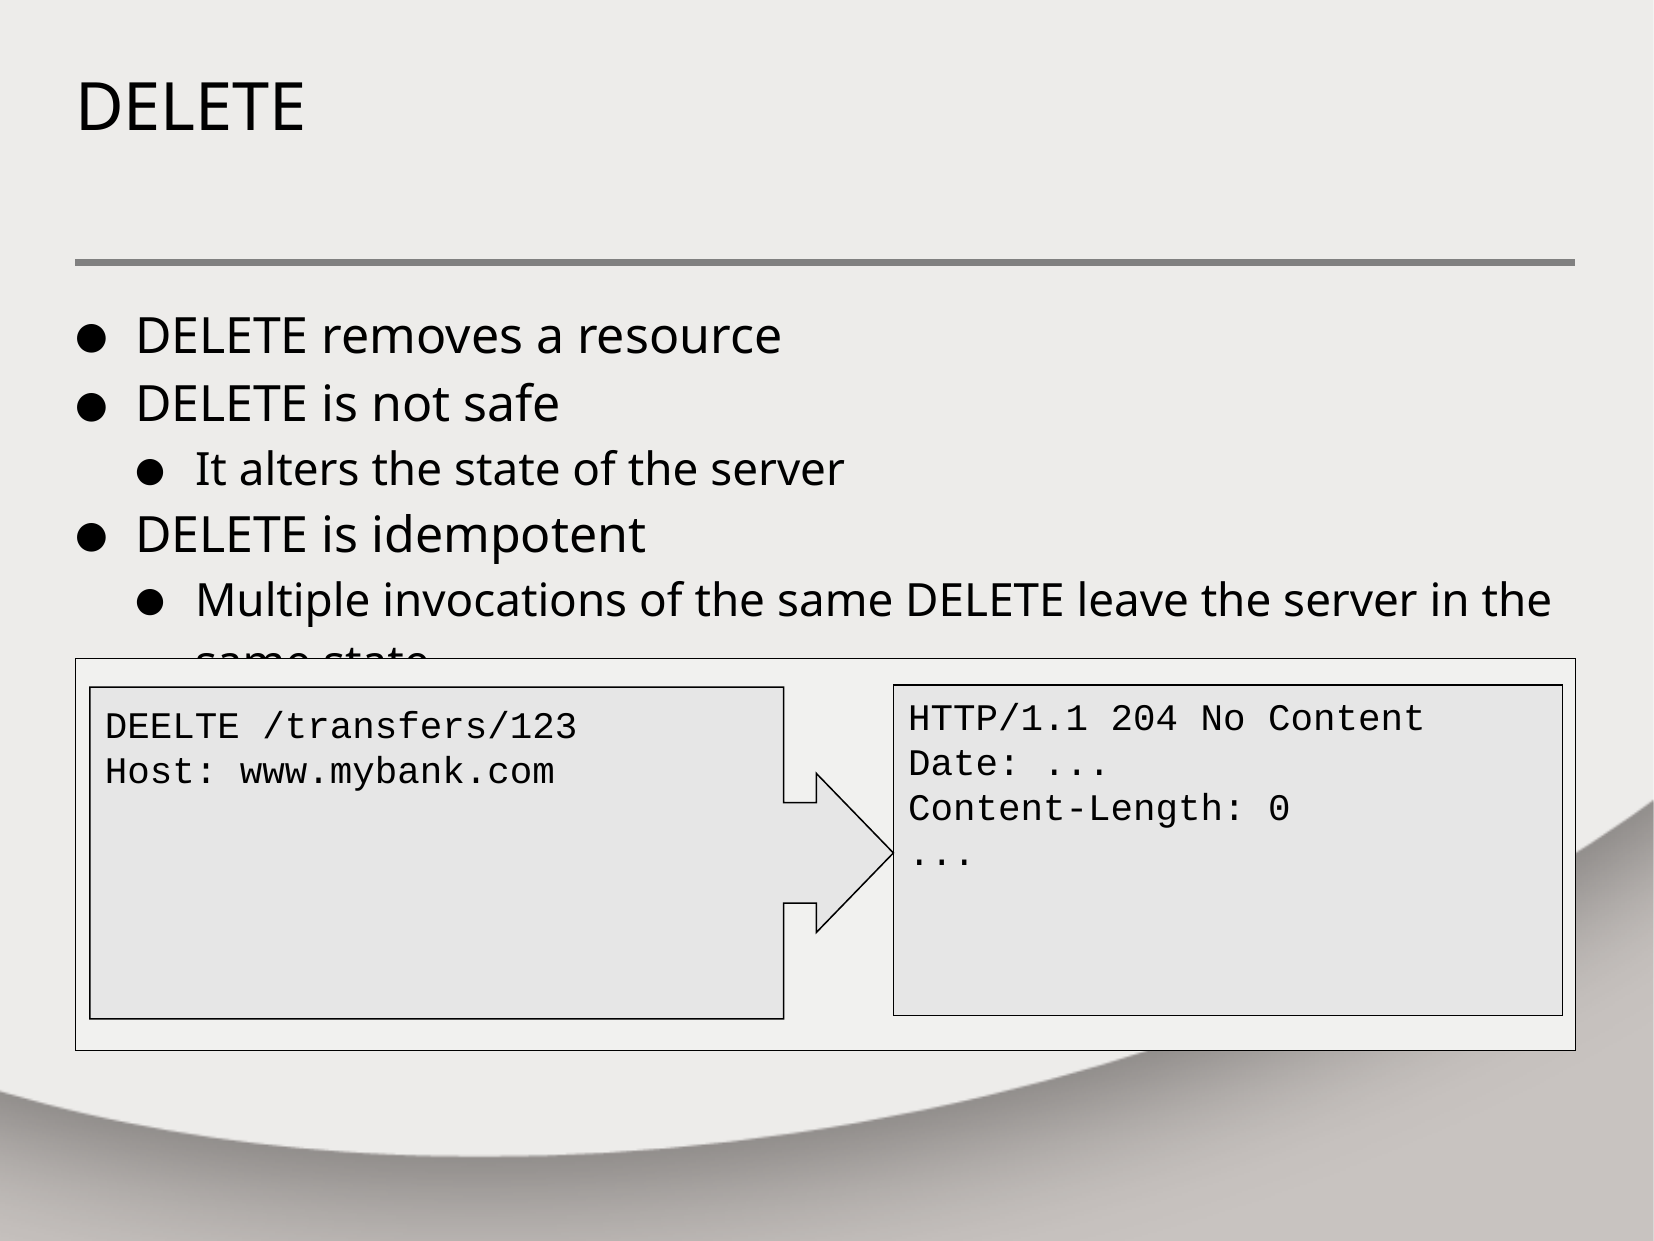

# DELETE
DELETE removes a resource
DELETE is not safe
It alters the state of the server
DELETE is idempotent
Multiple invocations of the same DELETE leave the server in the same state
HTTP/1.1 204 No Content
Date: ...
Content-Length: 0
...
DEELTE /transfers/123
Host: www.mybank.com